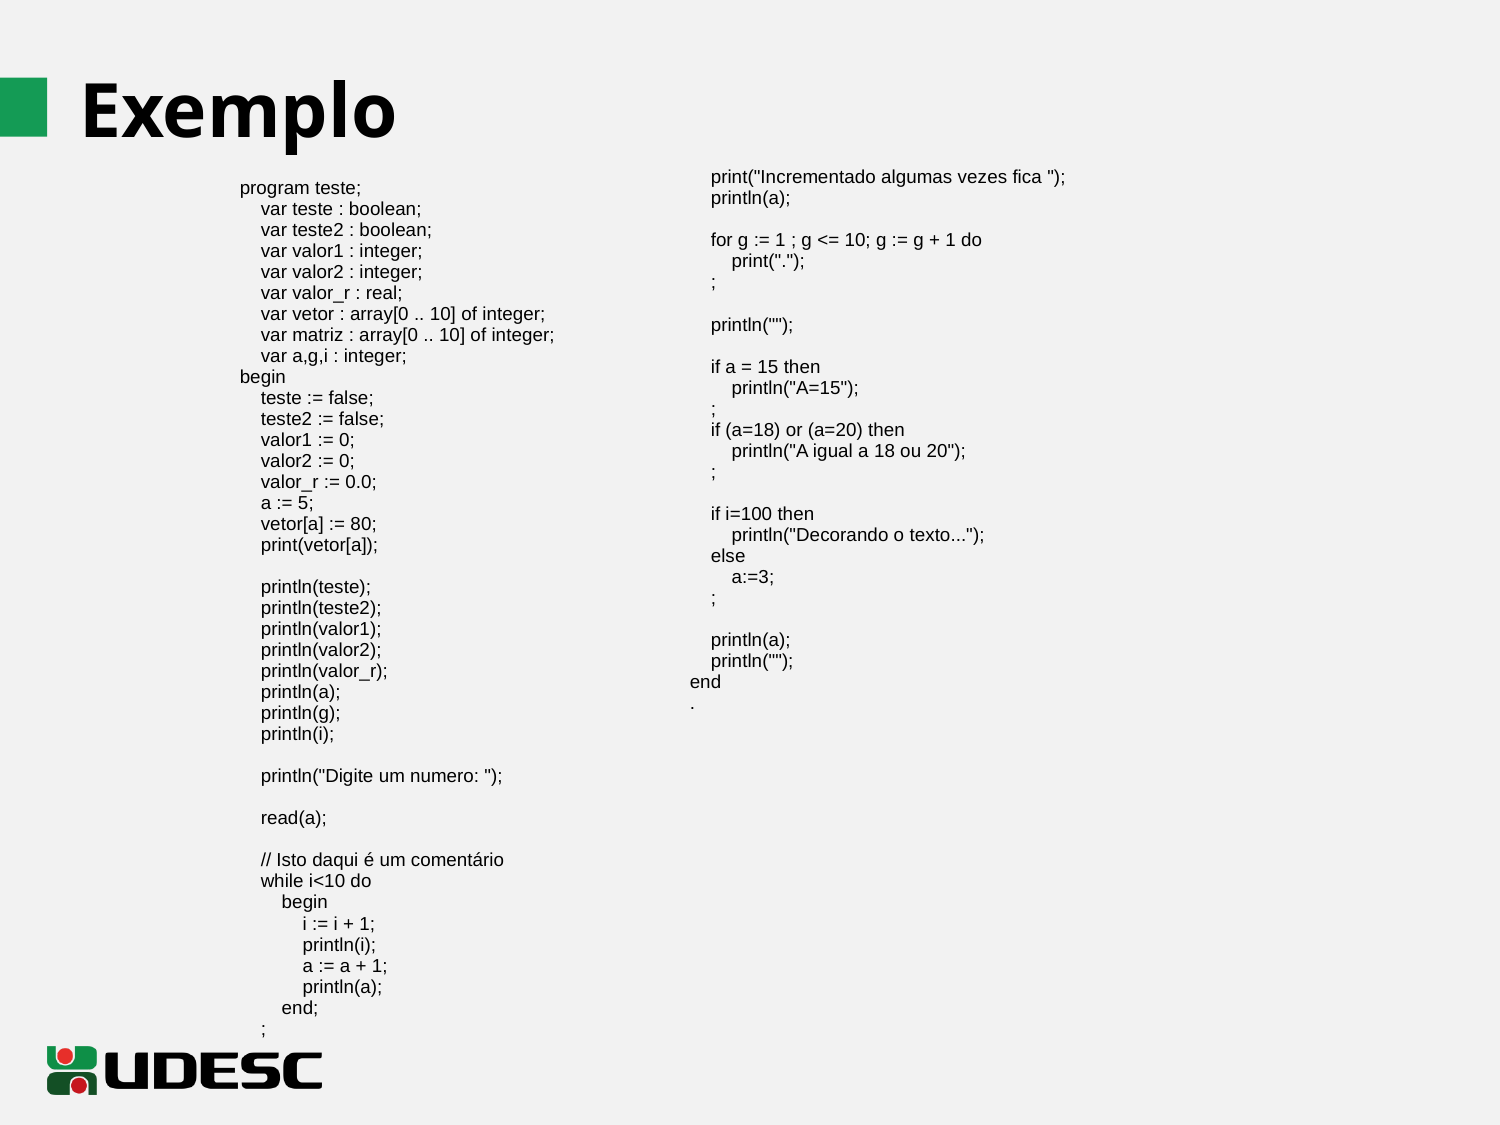

Exemplo
 print("Incrementado algumas vezes fica ");
 println(a);
 for g := 1 ; g <= 10; g := g + 1 do
 print(".");
 ;
 println("");
 if a = 15 then
 println("A=15");
 ;
 if (a=18) or (a=20) then
 println("A igual a 18 ou 20");
 ;
 if i=100 then
 println("Decorando o texto...");
 else
 a:=3;
 ;
 println(a);
 println("");
end
.
program teste;
 var teste : boolean;
 var teste2 : boolean;
 var valor1 : integer;
 var valor2 : integer;
 var valor_r : real;
 var vetor : array[0 .. 10] of integer;
 var matriz : array[0 .. 10] of integer;
 var a,g,i : integer;
begin
 teste := false;
 teste2 := false;
 valor1 := 0;
 valor2 := 0;
 valor_r := 0.0;
 a := 5;
 vetor[a] := 80;
 print(vetor[a]);
 println(teste);
 println(teste2);
 println(valor1);
 println(valor2);
 println(valor_r);
 println(a);
 println(g);
 println(i);
 println("Digite um numero: ");
 read(a);
 // Isto daqui é um comentário
 while i<10 do
 begin
 i := i + 1;
 println(i);
 a := a + 1;
 println(a);
 end;
 ;